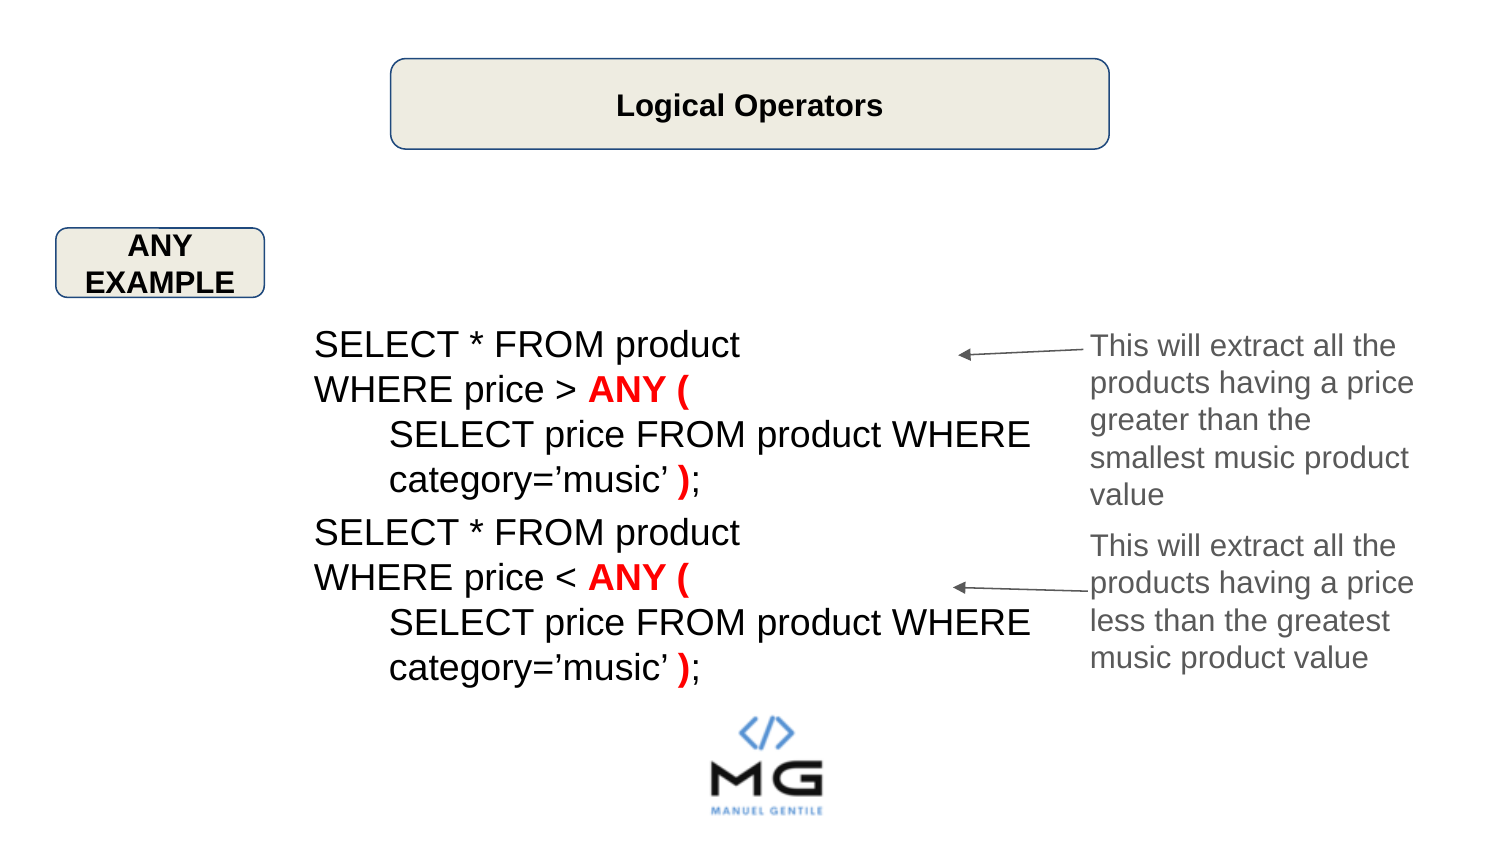

Logical Operators
ANY
EXAMPLE
SELECT * FROM product
WHERE price > ANY (
SELECT price FROM product WHERE category=’music’ );
This will extract all the products having a price greater than the smallest music product value
SELECT * FROM product
WHERE price < ANY (
SELECT price FROM product WHERE category=’music’ );
This will extract all the products having a price less than the greatest music product value